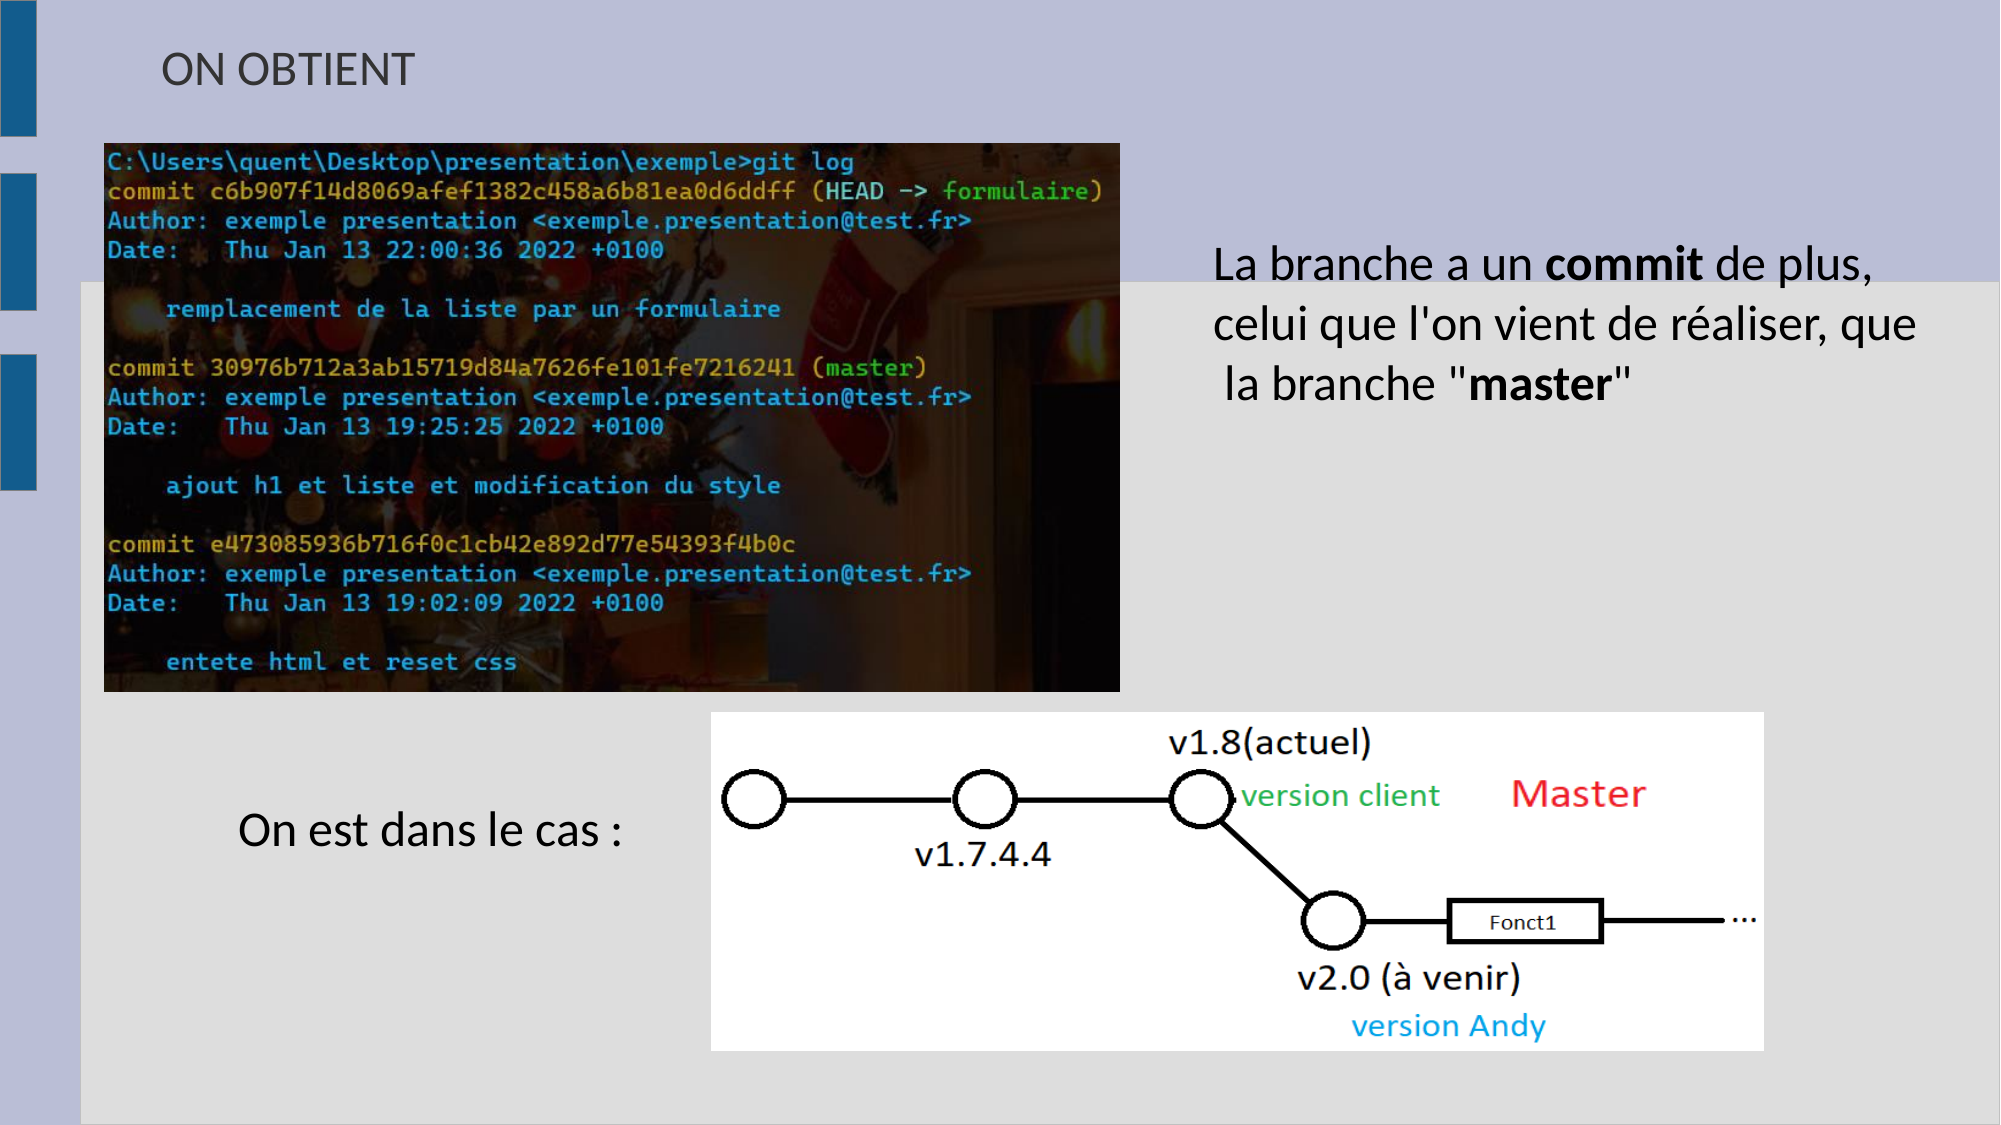

# ON OBTIENT
La branche a un commit de plus, celui que l'on vient de réaliser, que la branche "master"
On est dans le cas :